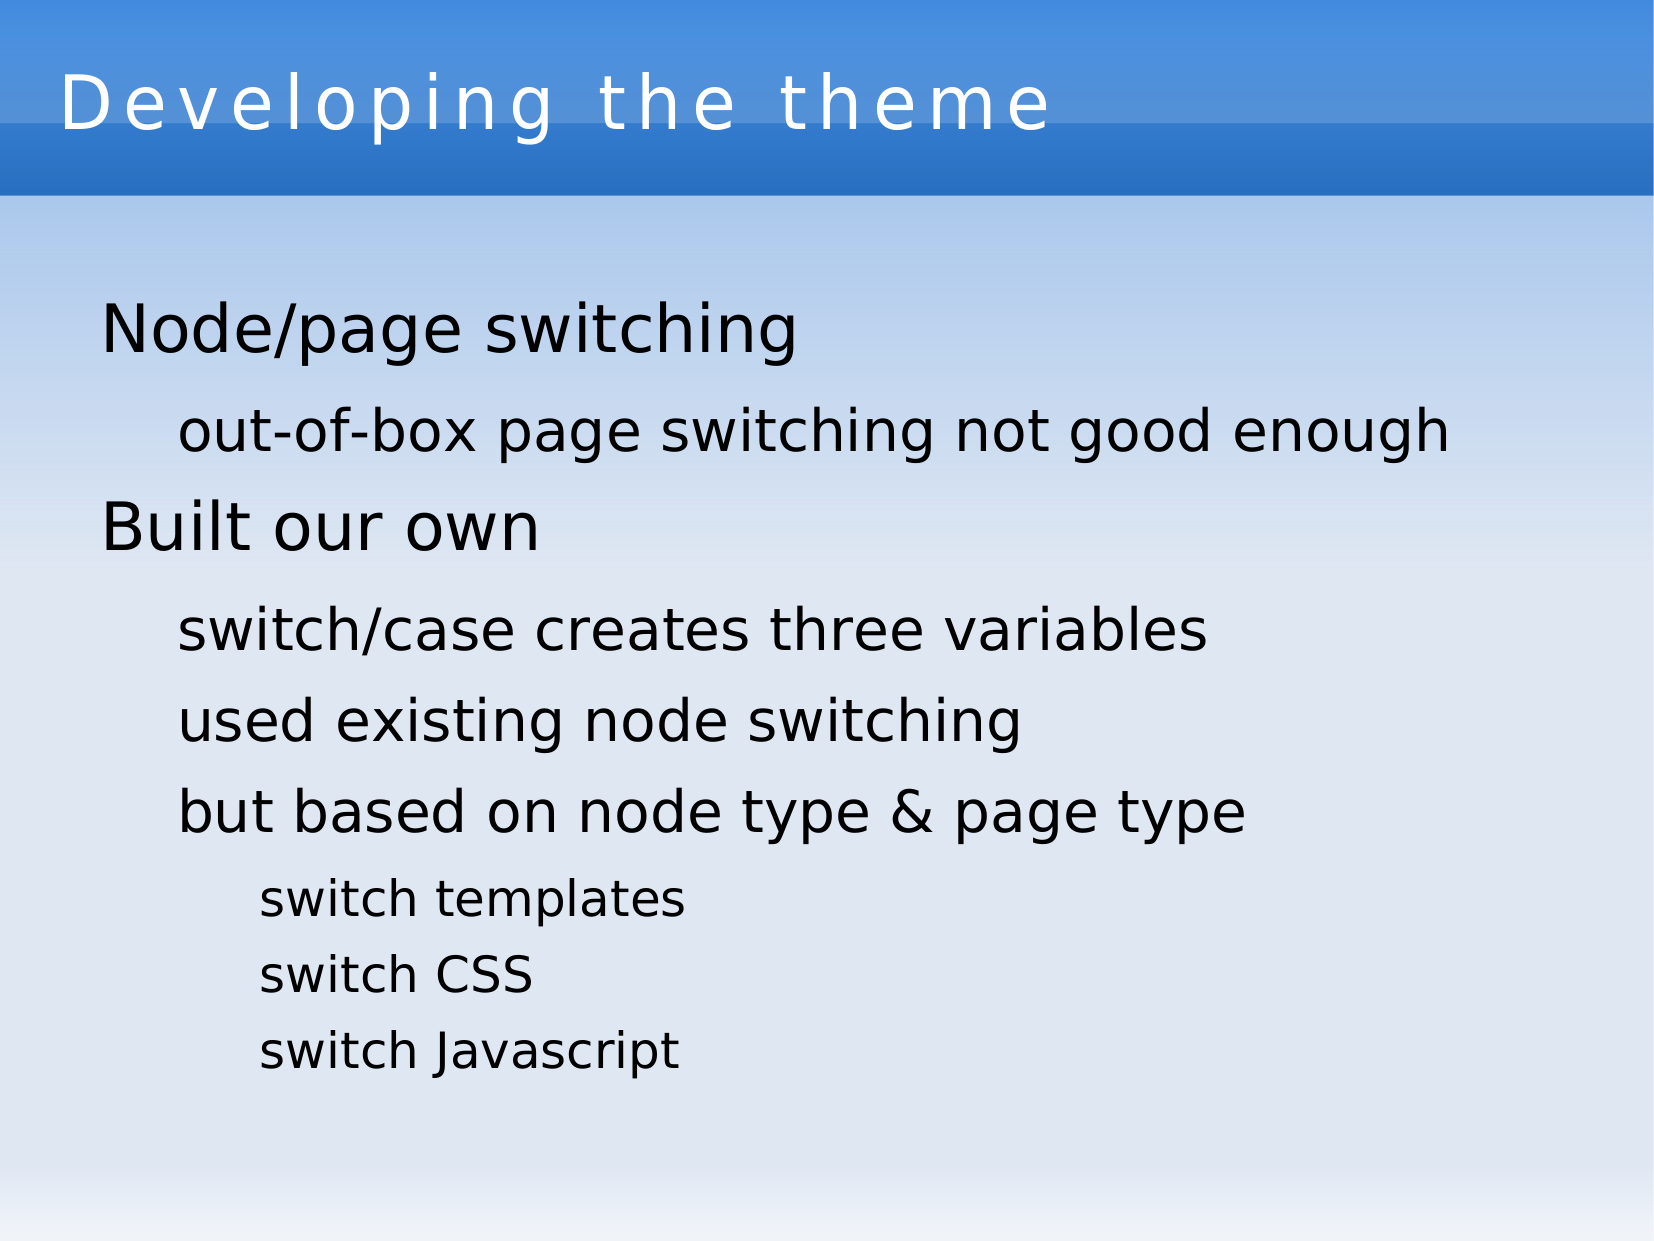

# Developing the theme
Node/page switching
out-of-box page switching not good enough
Built our own
switch/case creates three variables
used existing node switching
but based on node type & page type
switch templates
switch CSS
switch Javascript